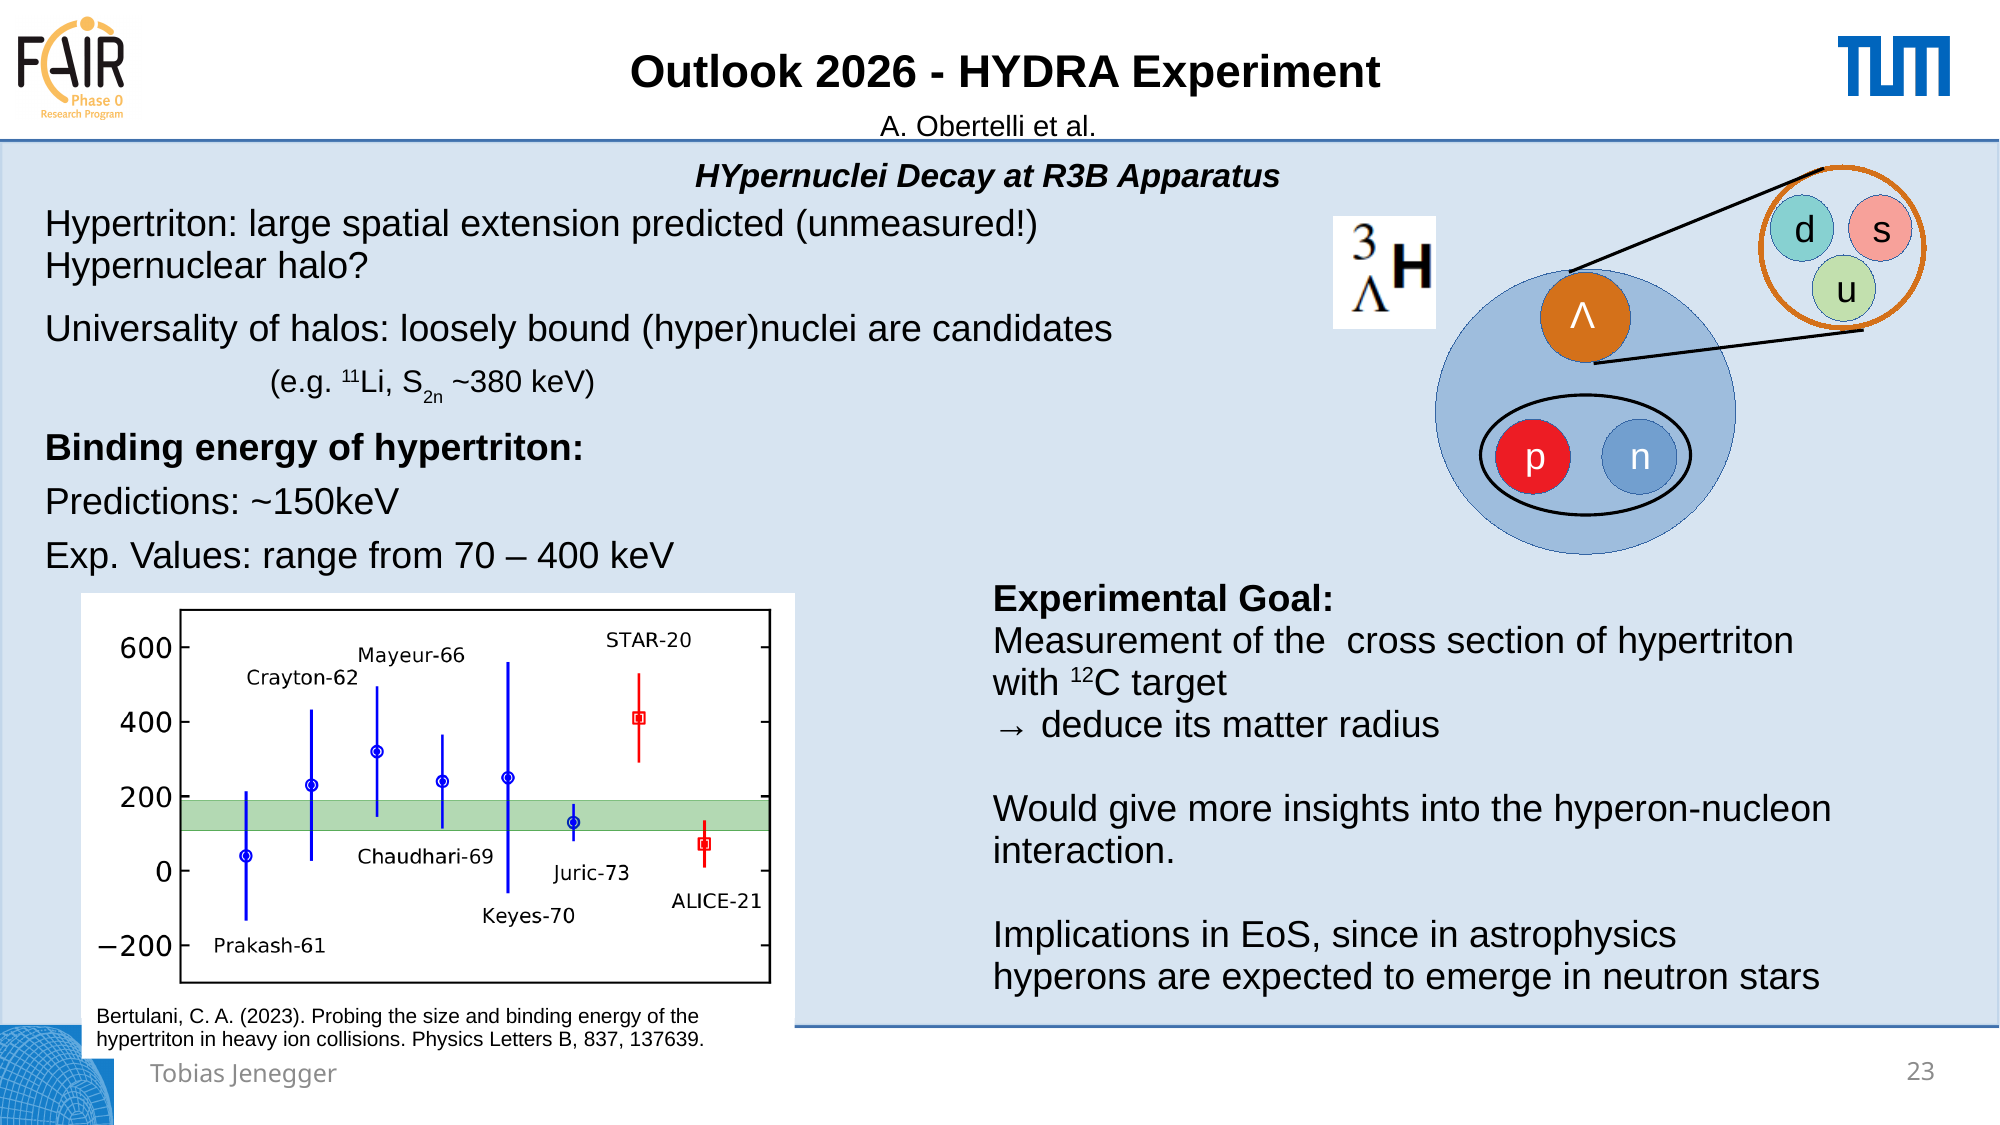

Outlook 2026 - HYDRA Experiment
A. Obertelli et al.
HYpernuclei Decay at R3B Apparatus
d
s
Hypertriton: large spatial extension predicted (unmeasured!) Hypernuclear halo?
u
Λ
p
n
Universality of halos: loosely bound (hyper)nuclei are candidates
(e.g. 11Li, S2n ~380 keV)
Binding energy of hypertriton:
Predictions: ~150keV
Exp. Values: range from 70 – 400 keV
Experimental Goal:
Measurement of the cross section of hypertriton with 12C target
→ deduce its matter radius
Would give more insights into the hyperon-nucleon interaction.
Implications in EoS, since in astrophysics hyperons are expected to emerge in neutron stars
Bertulani, C. A. (2023). Probing the size and binding energy of the hypertriton in heavy ion collisions. Physics Letters B, 837, 137639.
23